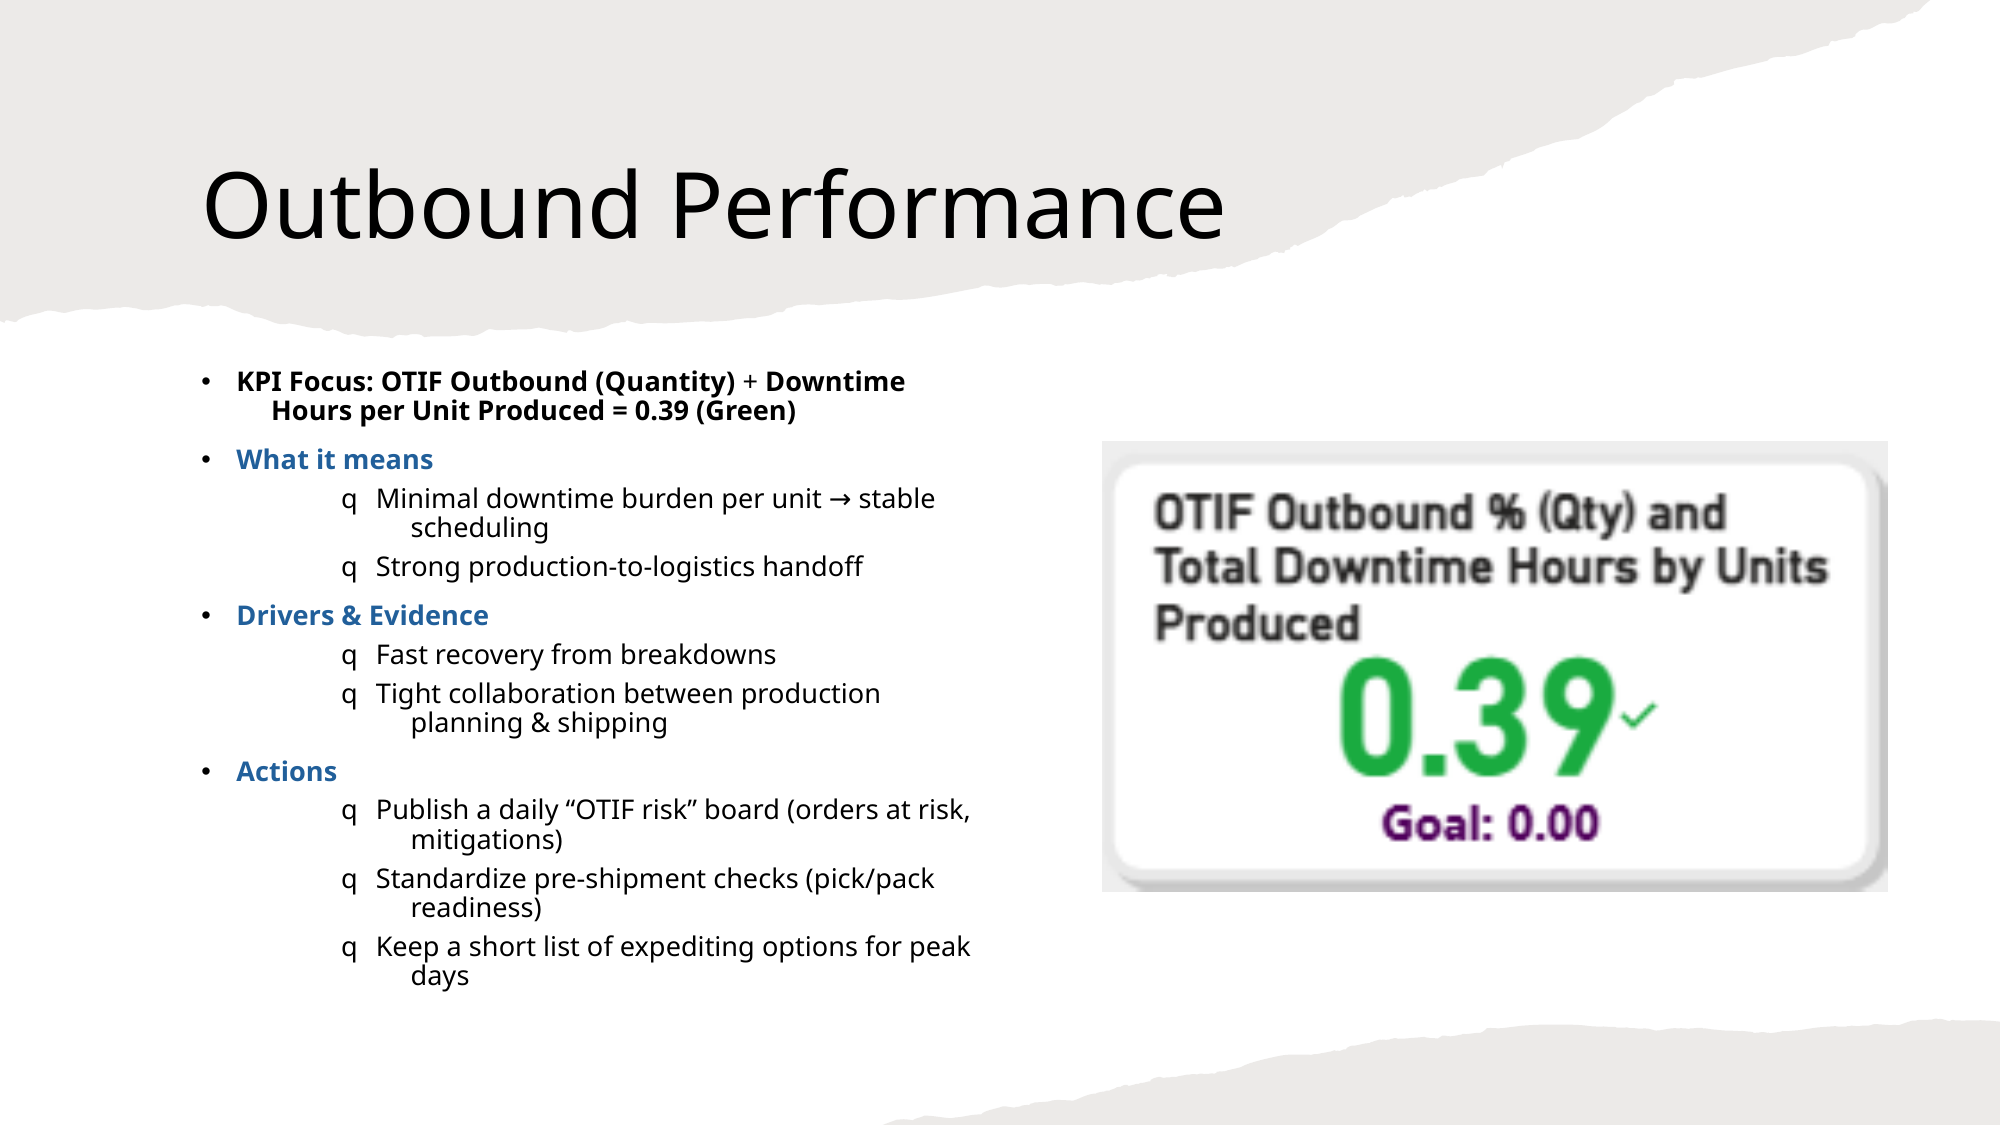

# Outbound Performance
KPI Focus: OTIF Outbound (Quantity) + Downtime Hours per Unit Produced = 0.39 (Green)
What it means
Minimal downtime burden per unit → stable scheduling
Strong production‑to‑logistics handoff
Drivers & Evidence
Fast recovery from breakdowns
Tight collaboration between production planning & shipping
Actions
Publish a daily “OTIF risk” board (orders at risk, mitigations)
Standardize pre‑shipment checks (pick/pack readiness)
Keep a short list of expediting options for peak days